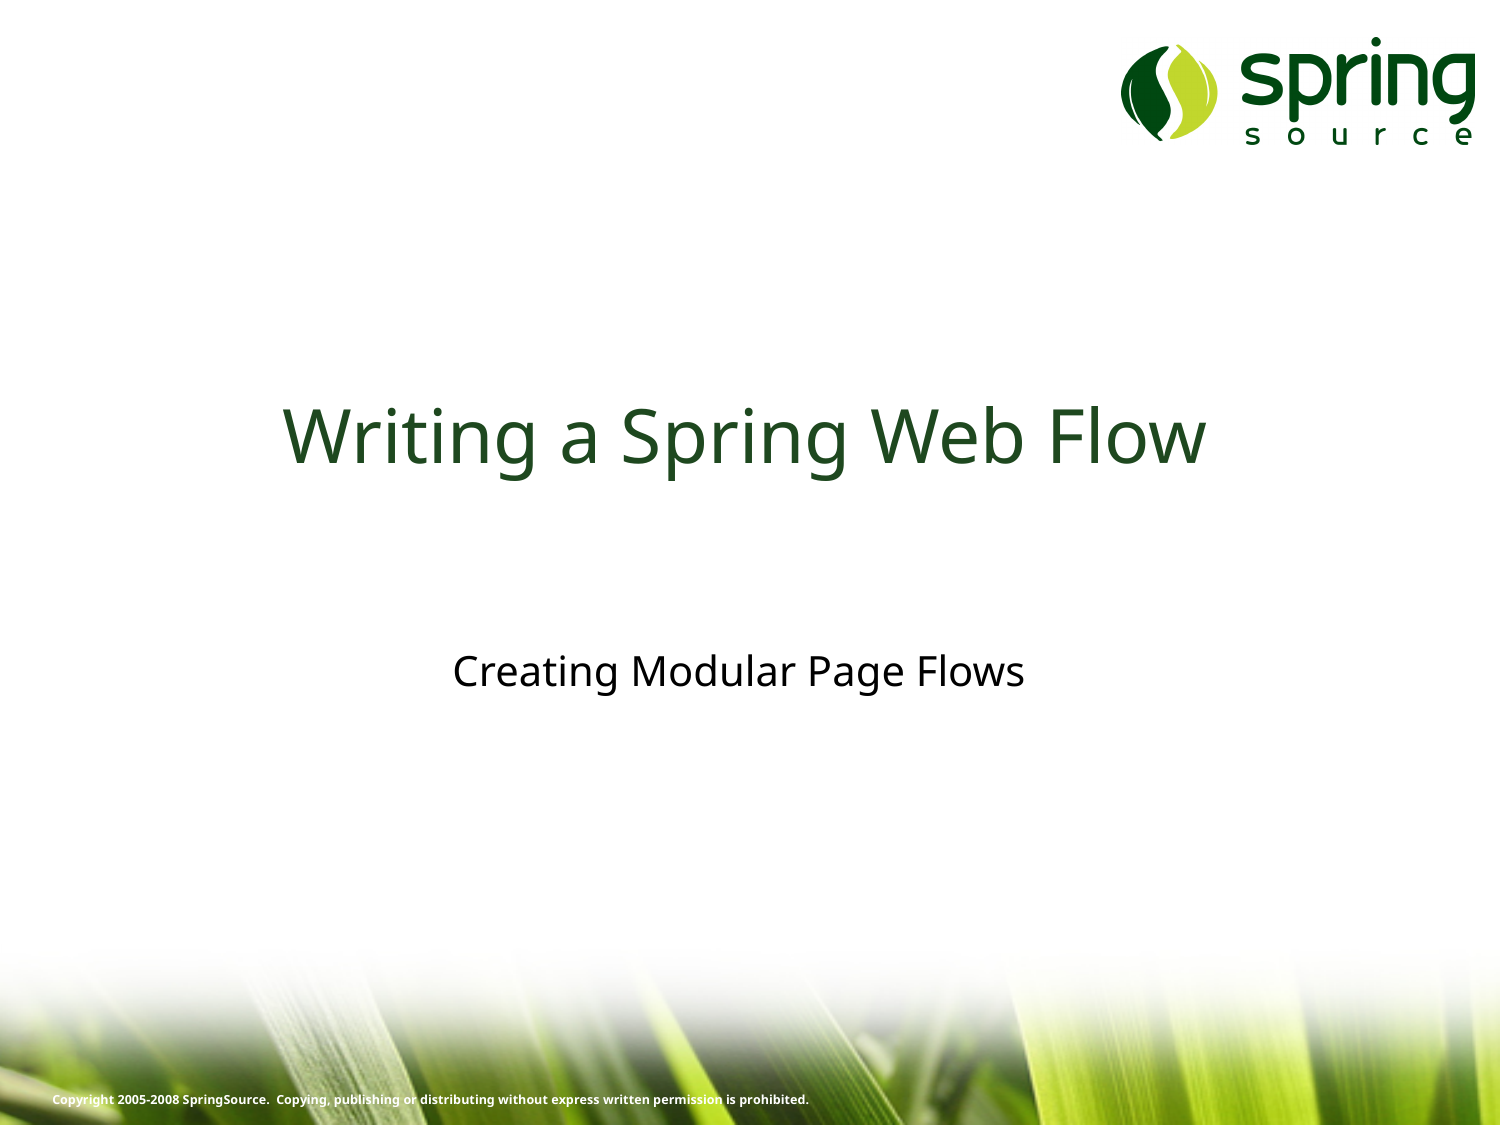

# Writing a Spring Web Flow
Creating Modular Page Flows